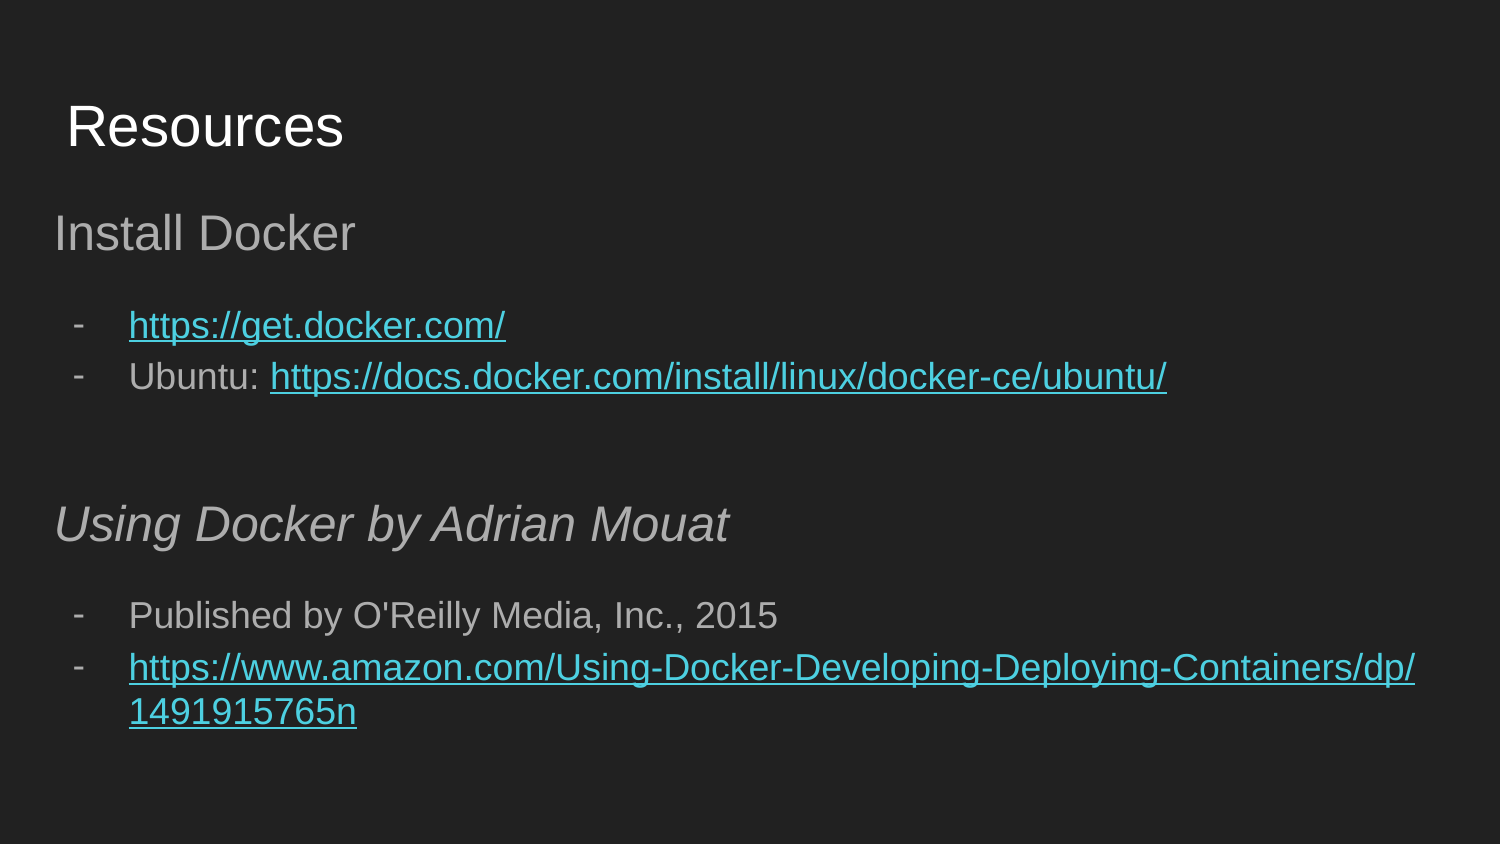

# Resources
Install Docker
https://get.docker.com/
Ubuntu: https://docs.docker.com/install/linux/docker-ce/ubuntu/
Using Docker by Adrian Mouat
Published by O'Reilly Media, Inc., 2015
https://www.amazon.com/Using-Docker-Developing-Deploying-Containers/dp/1491915765n